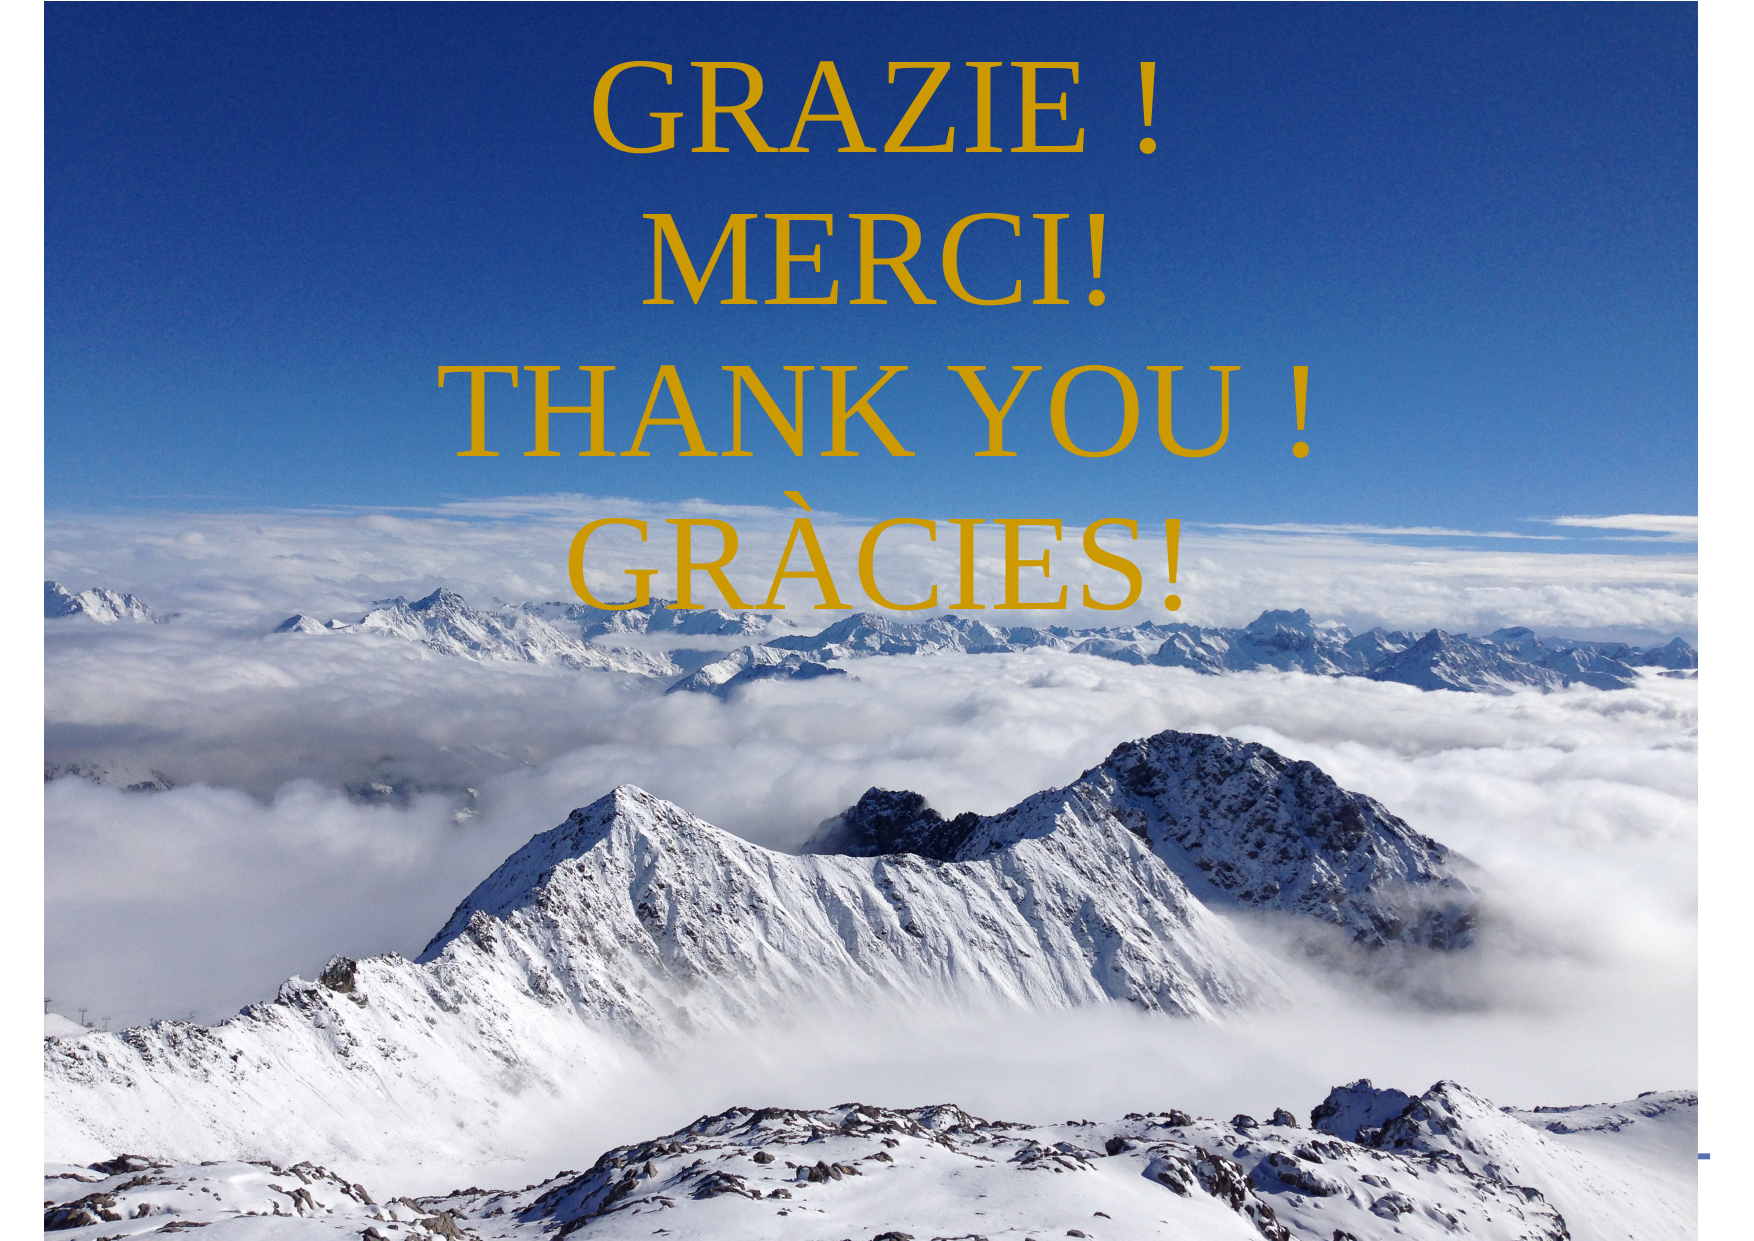

GRAZIE !
MERCI!
THANK YOU !
GRÀCIES!
28
Pyrad course: The MeteoSwiss Py-ART